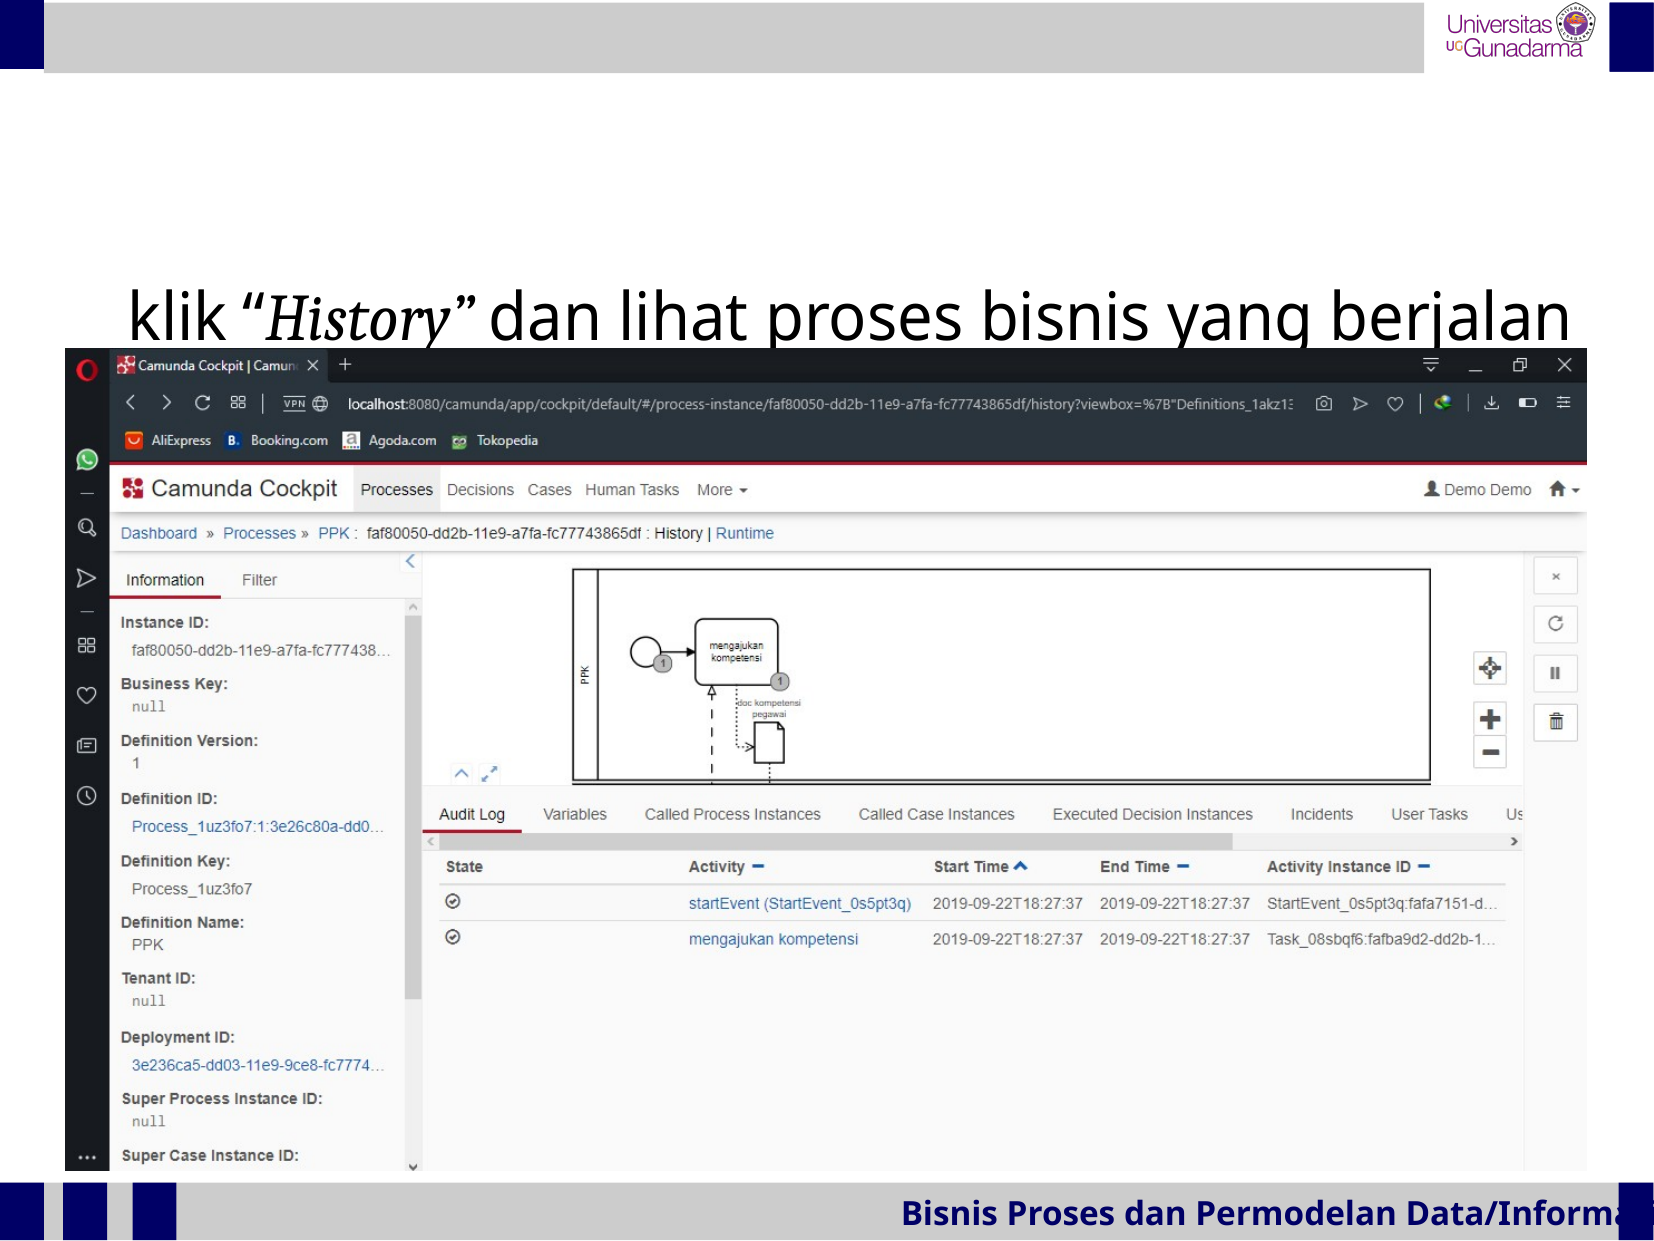

#
klik “History” dan lihat proses bisnis yang berjalan pada PPK: